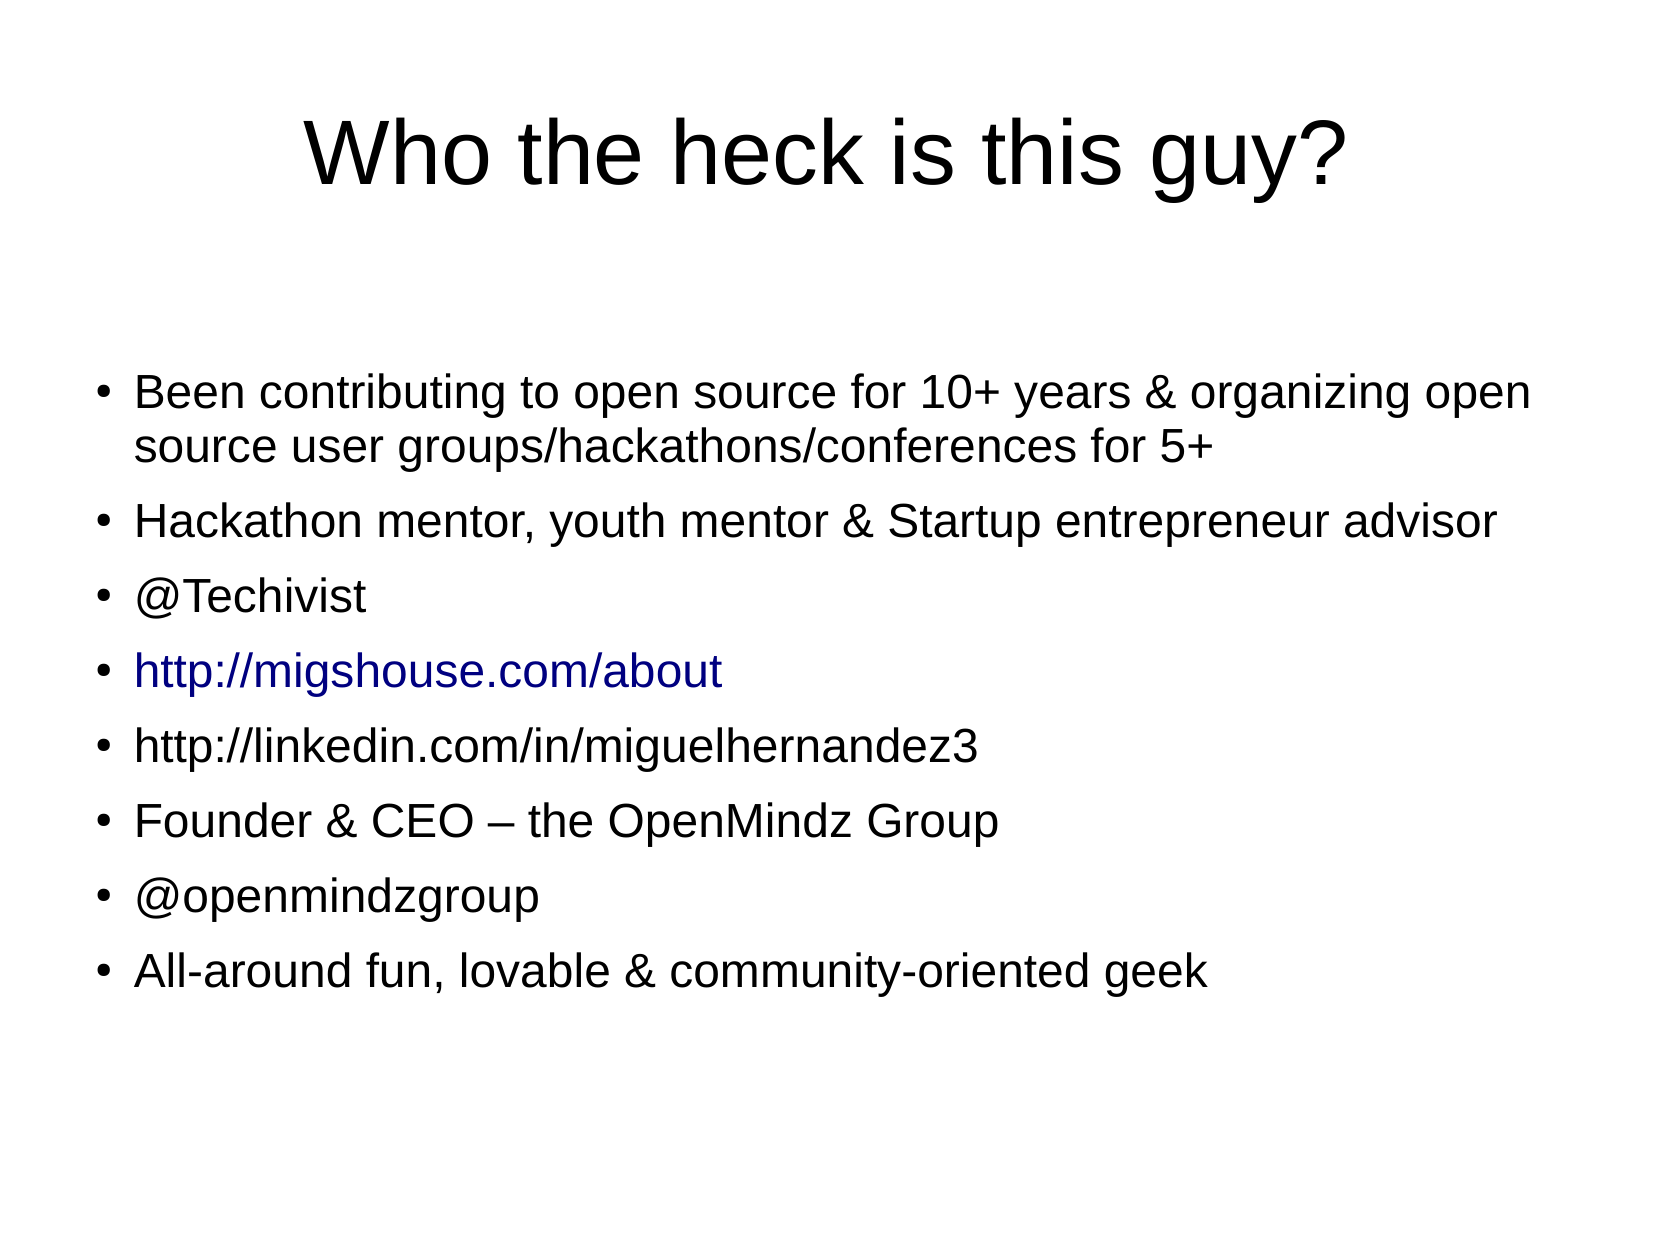

# Who the heck is this guy?
Been contributing to open source for 10+ years & organizing open source user groups/hackathons/conferences for 5+
Hackathon mentor, youth mentor & Startup entrepreneur advisor
@Techivist
http://migshouse.com/about
http://linkedin.com/in/miguelhernandez3
Founder & CEO – the OpenMindz Group
@openmindzgroup
All-around fun, lovable & community-oriented geek